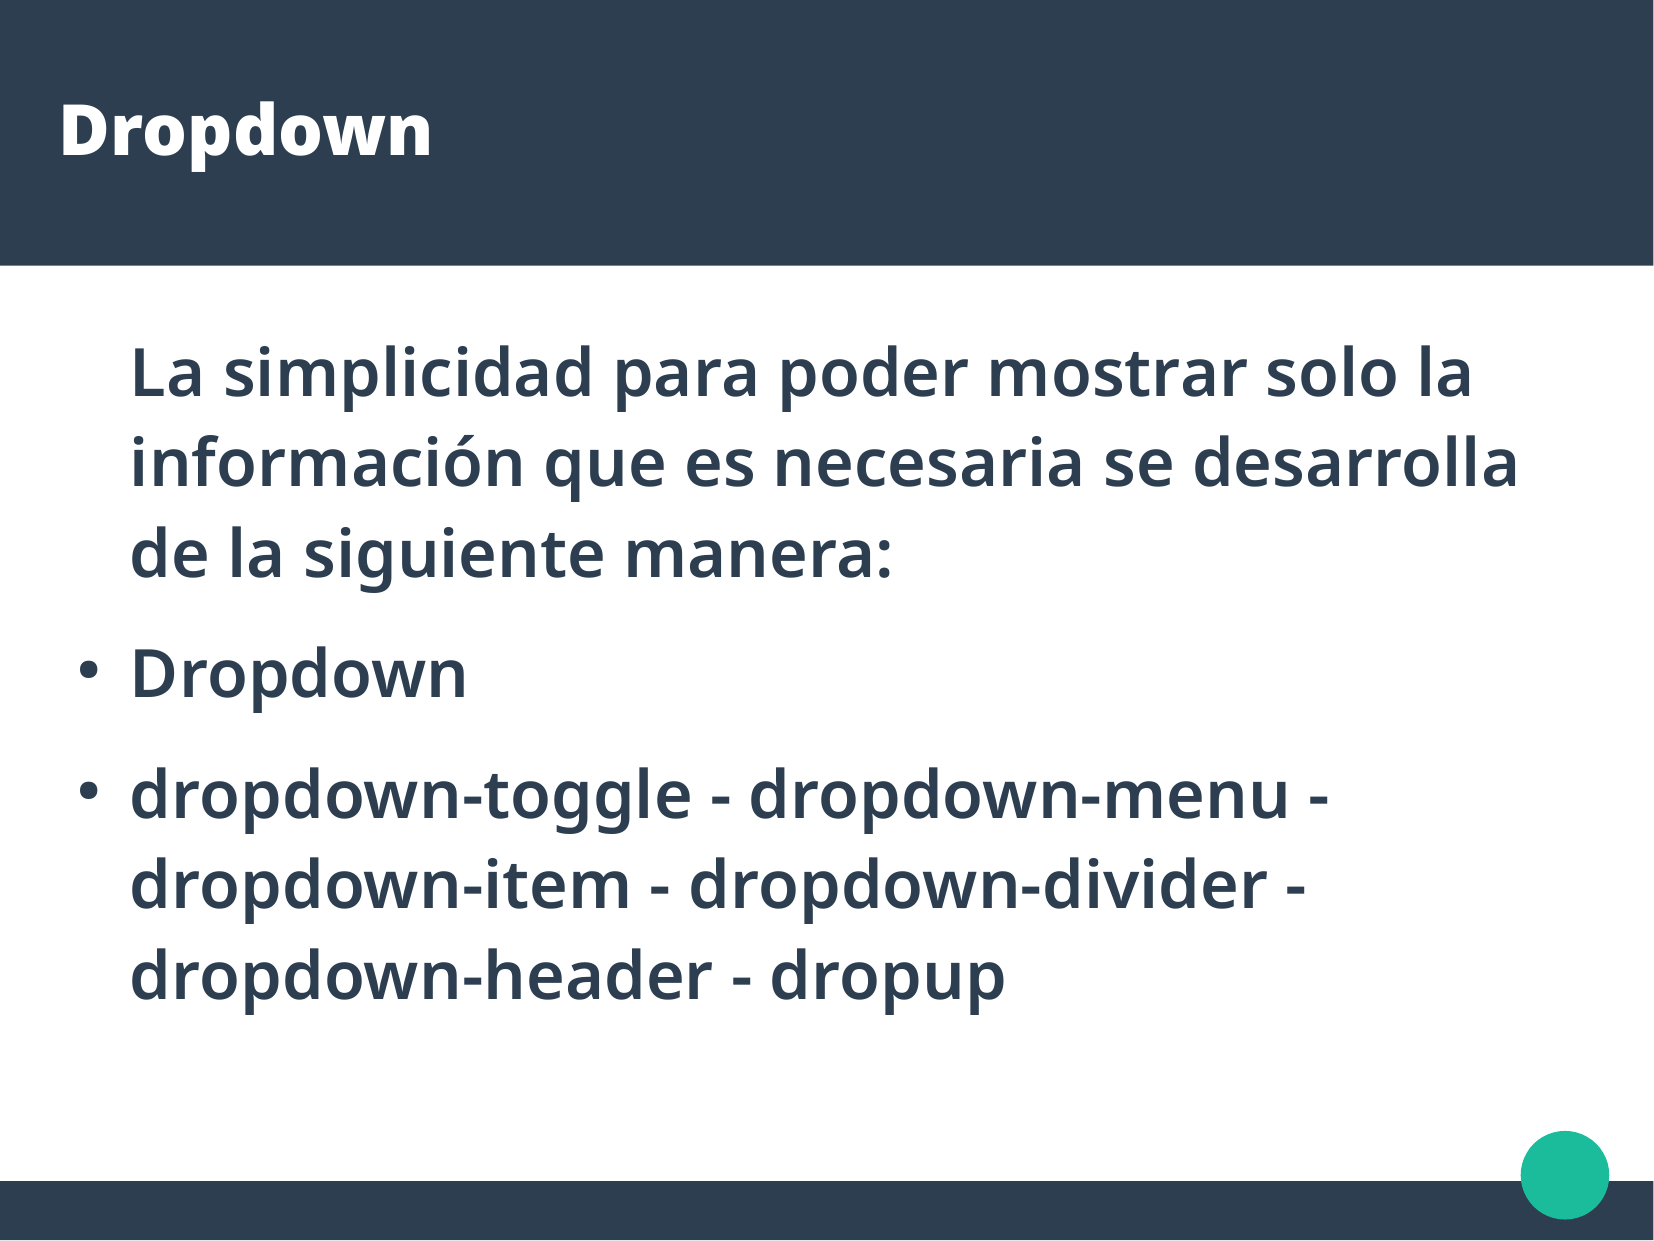

# Dropdown
La simplicidad para poder mostrar solo la información que es necesaria se desarrolla de la siguiente manera:
Dropdown
dropdown-toggle - dropdown-menu - dropdown-item - dropdown-divider - dropdown-header - dropup